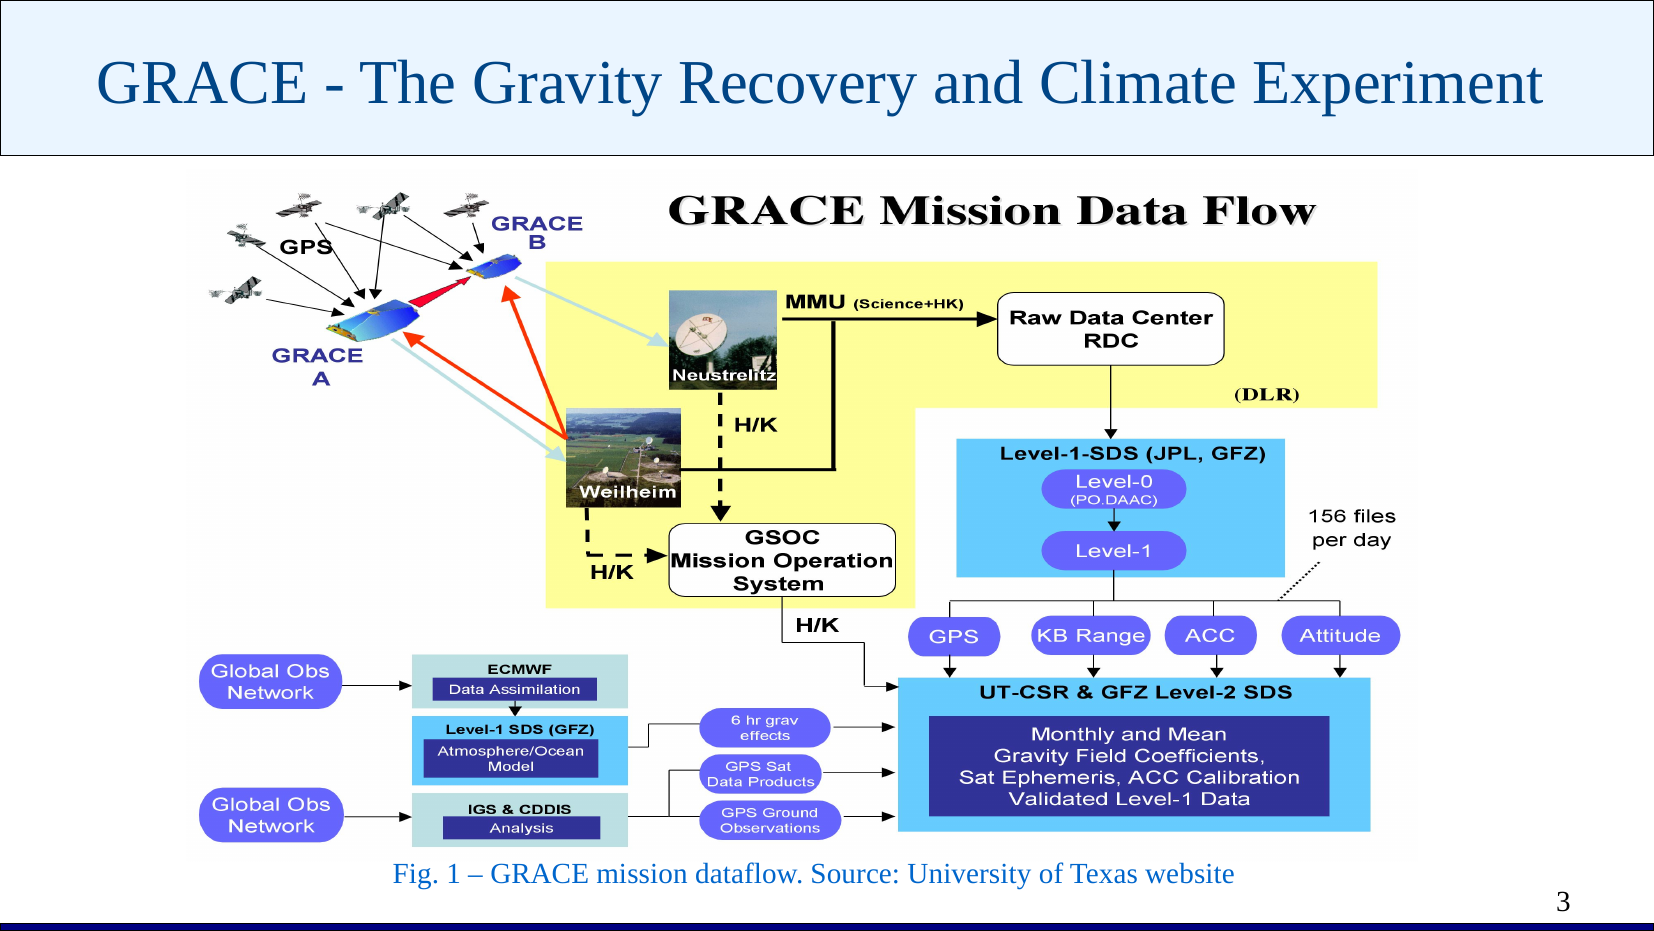

# GRACE - The Gravity Recovery and Climate Experiment
Fig. 1 – GRACE mission dataflow. Source: University of Texas website
3